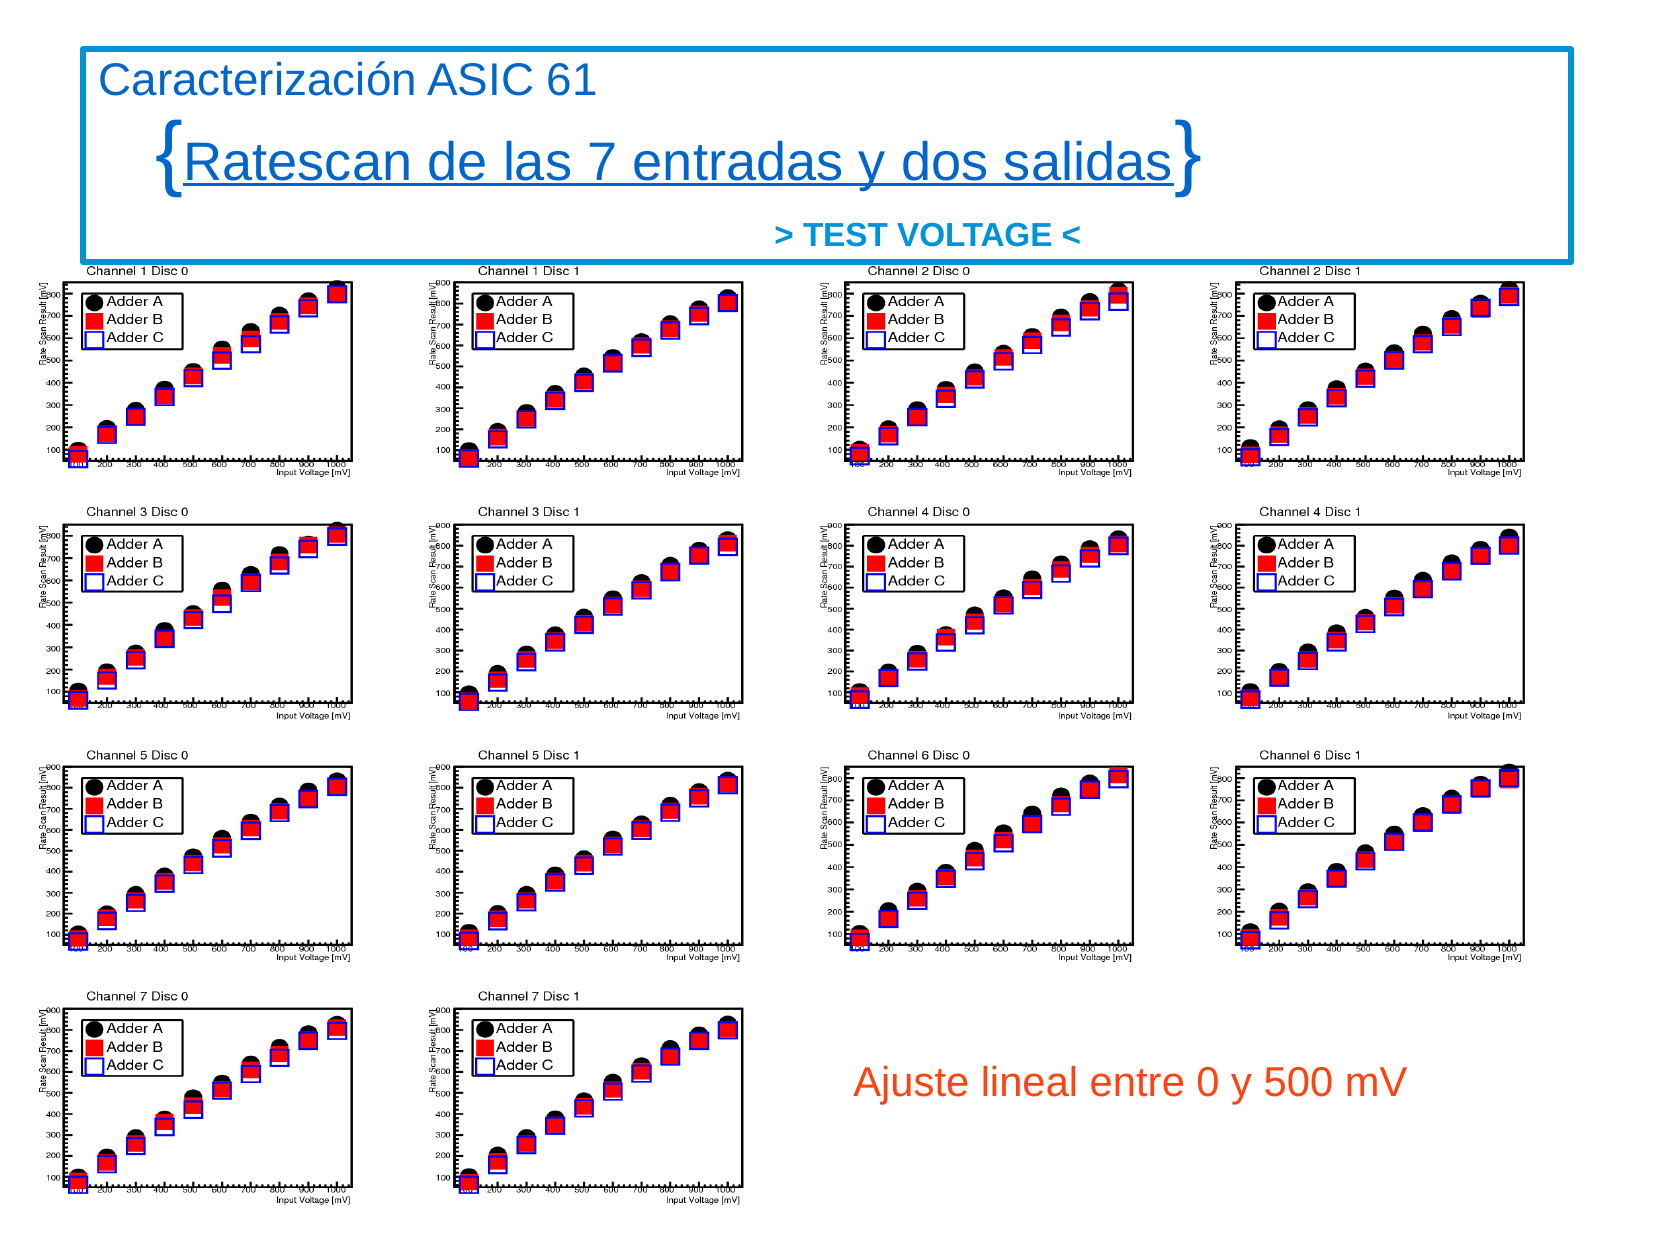

# Caracterización ASIC 61 {Ratescan de las 7 entradas y dos salidas} > TEST VOLTAGE <
Ajuste lineal entre 0 y 500 mV